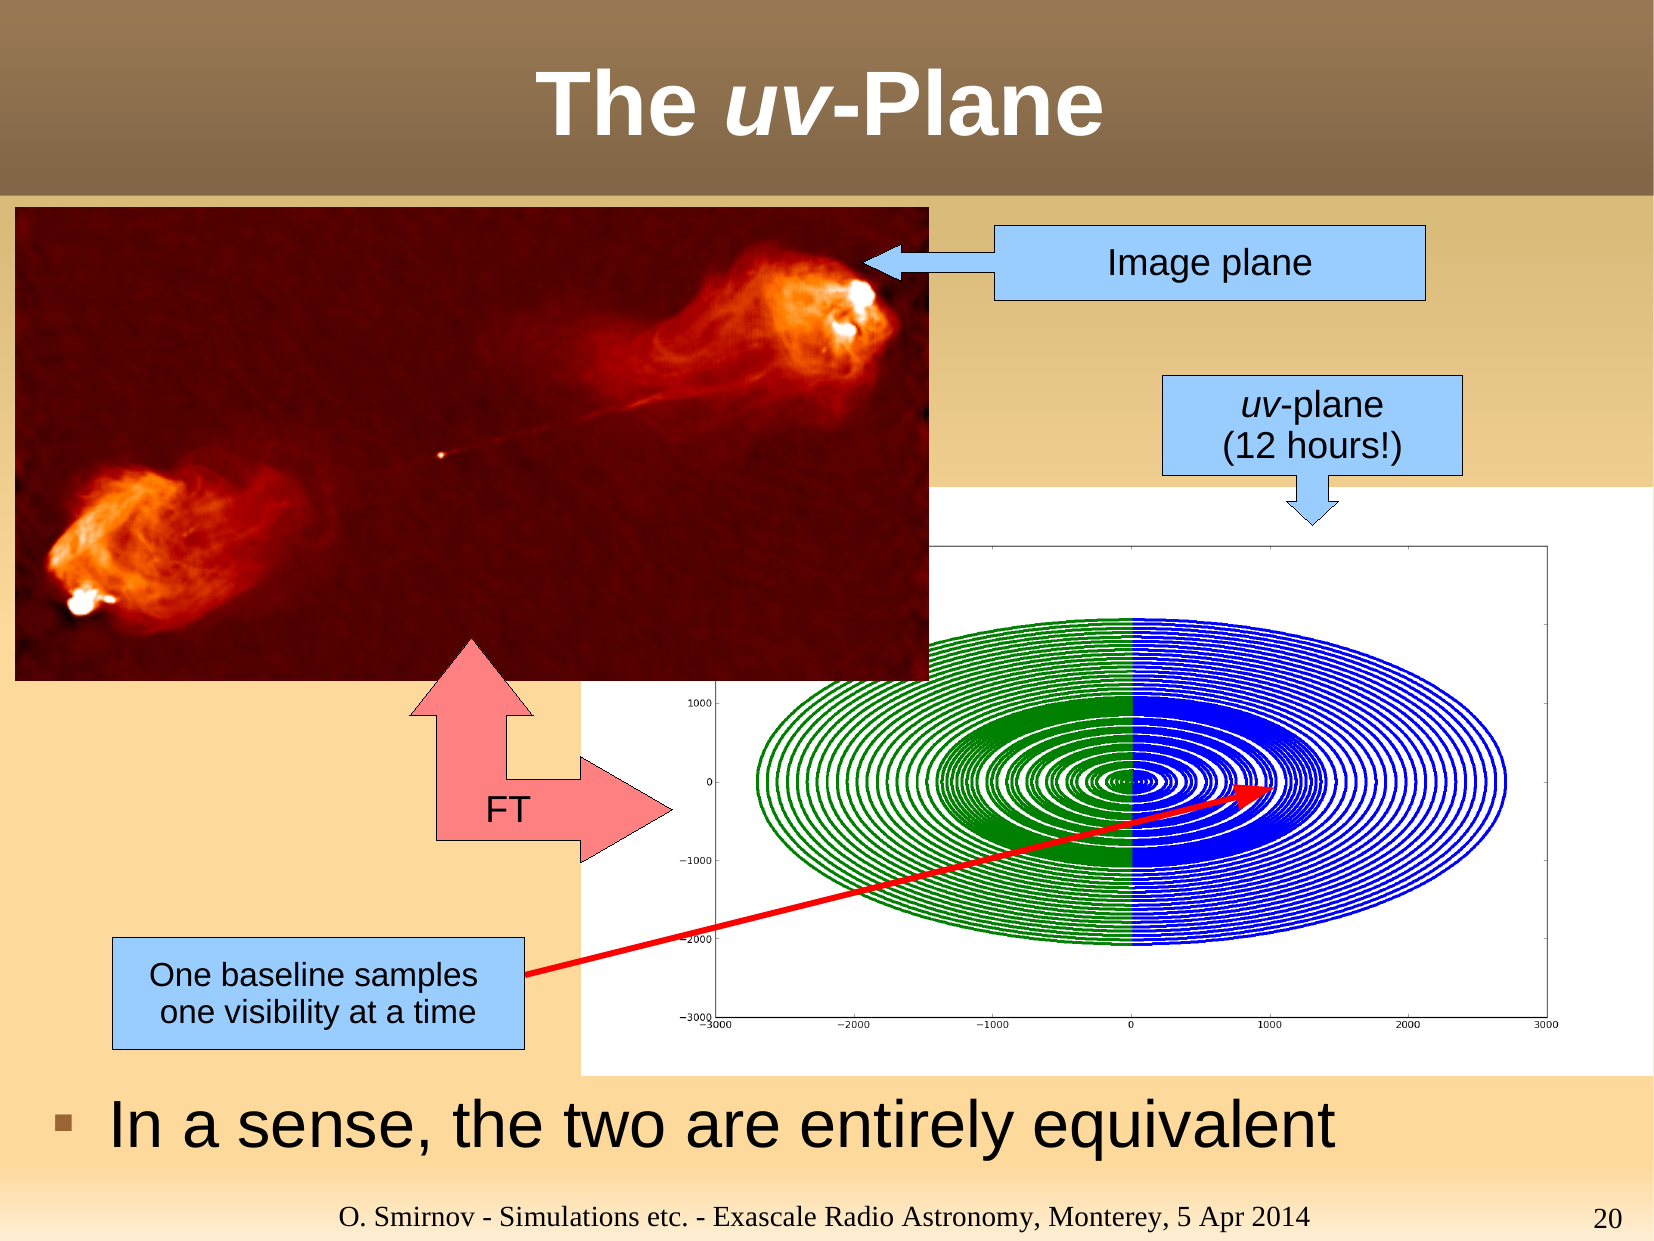

# The uv-Plane
Image plane
uv-plane
(12 hours!)
FT
One baseline samples
one visibility at a time
In a sense, the two are entirely equivalent
O. Smirnov - Simulations etc. - Exascale Radio Astronomy, Monterey, 5 Apr 2014
20